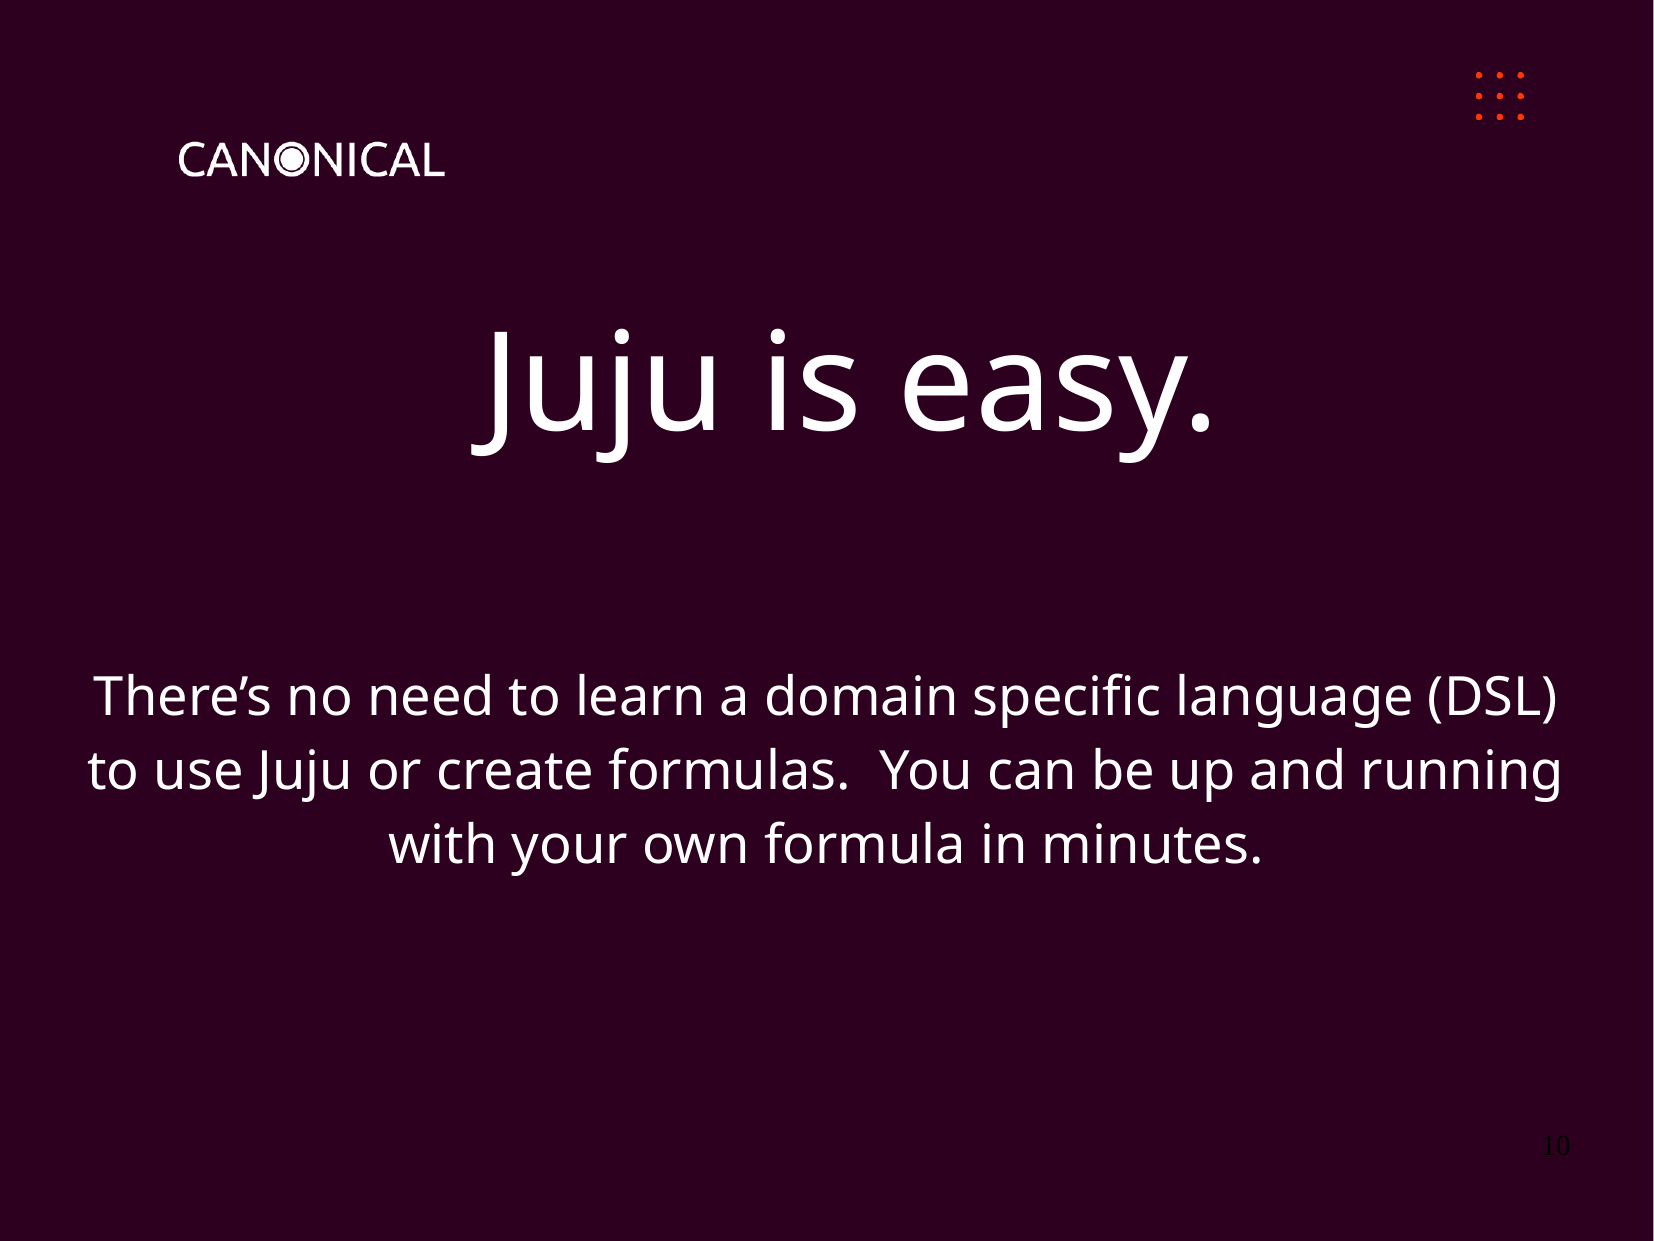

# Juju is easy.
There’s no need to learn a domain specific language (DSL) to use Juju or create formulas. You can be up and running with your own formula in minutes.
10